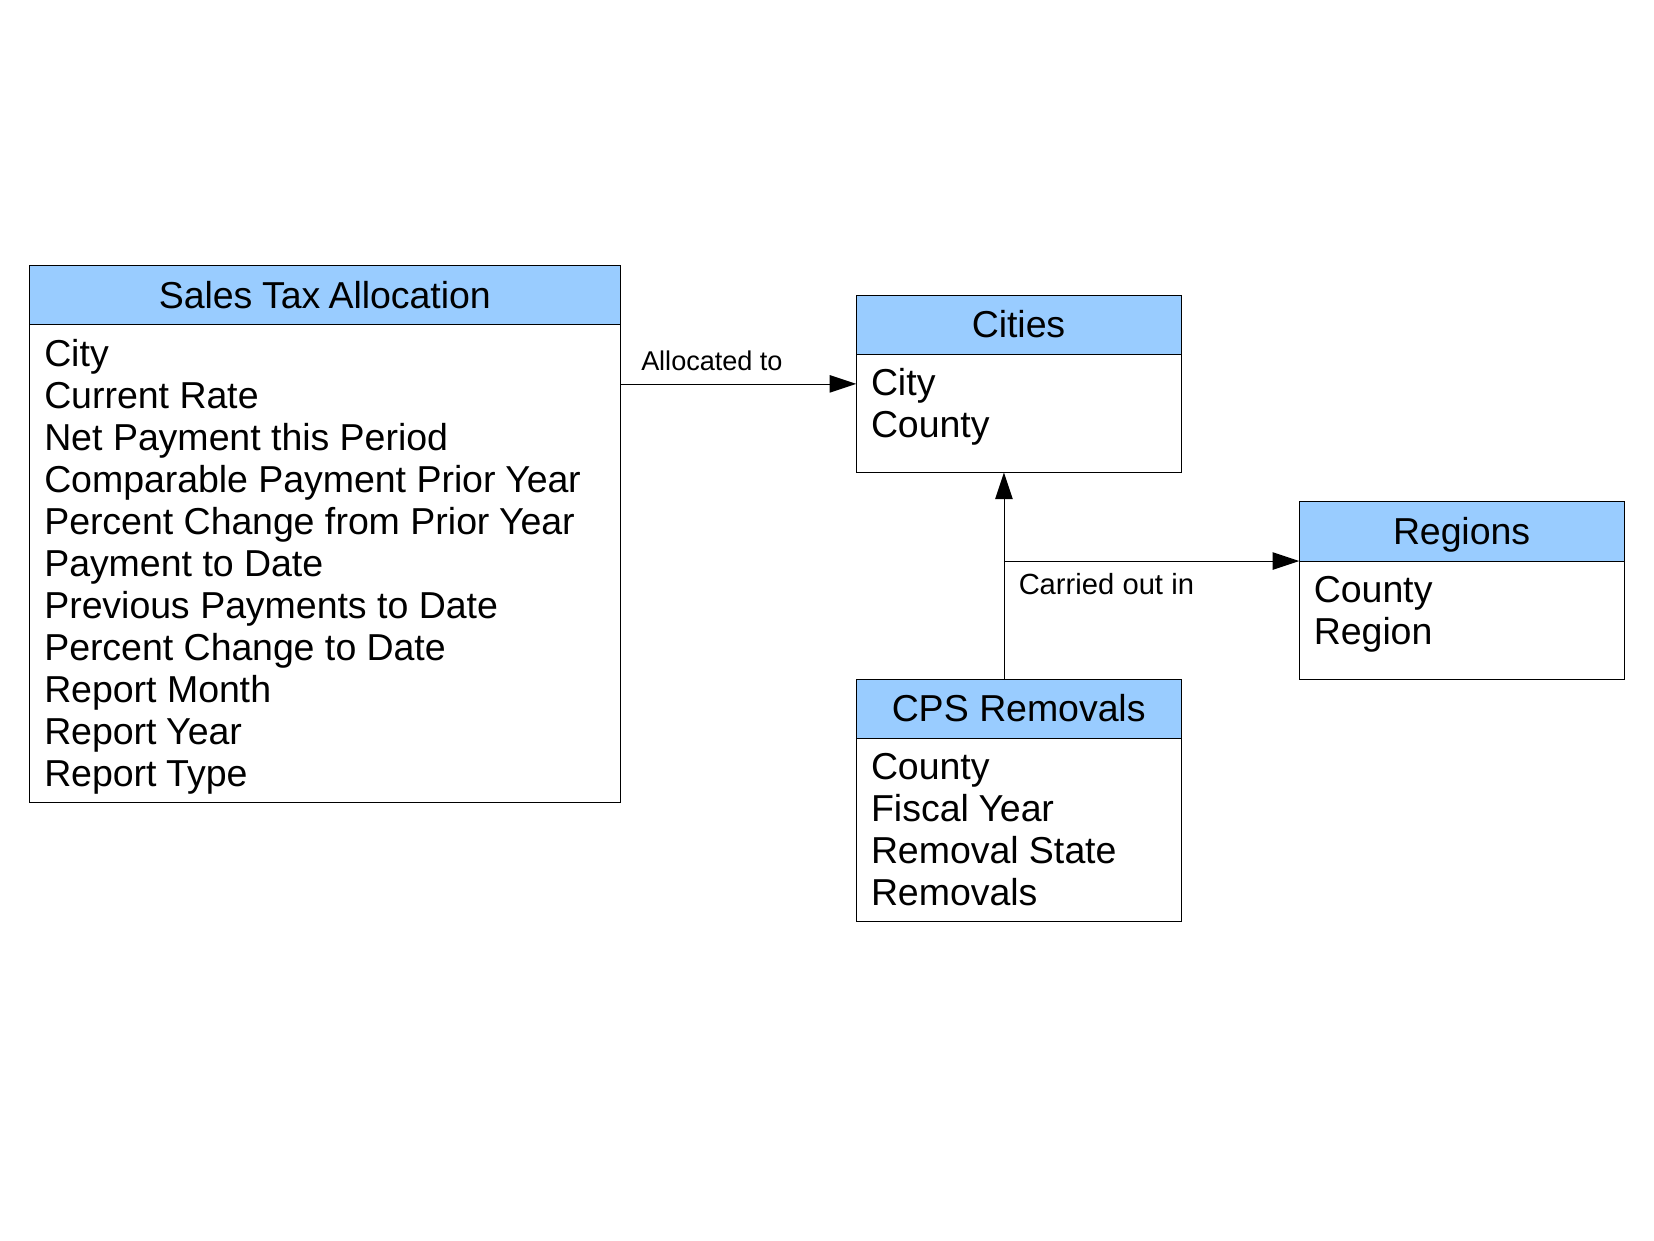

Sales Tax Allocation
Cities
City
Current Rate
Net Payment this Period
Comparable Payment Prior Year
Percent Change from Prior Year
Payment to Date
Previous Payments to Date
Percent Change to Date
Report Month
Report Year
Report Type
Allocated to
City
County
Regions
Carried out in
County
Region
CPS Removals
County
Fiscal Year
Removal State
Removals